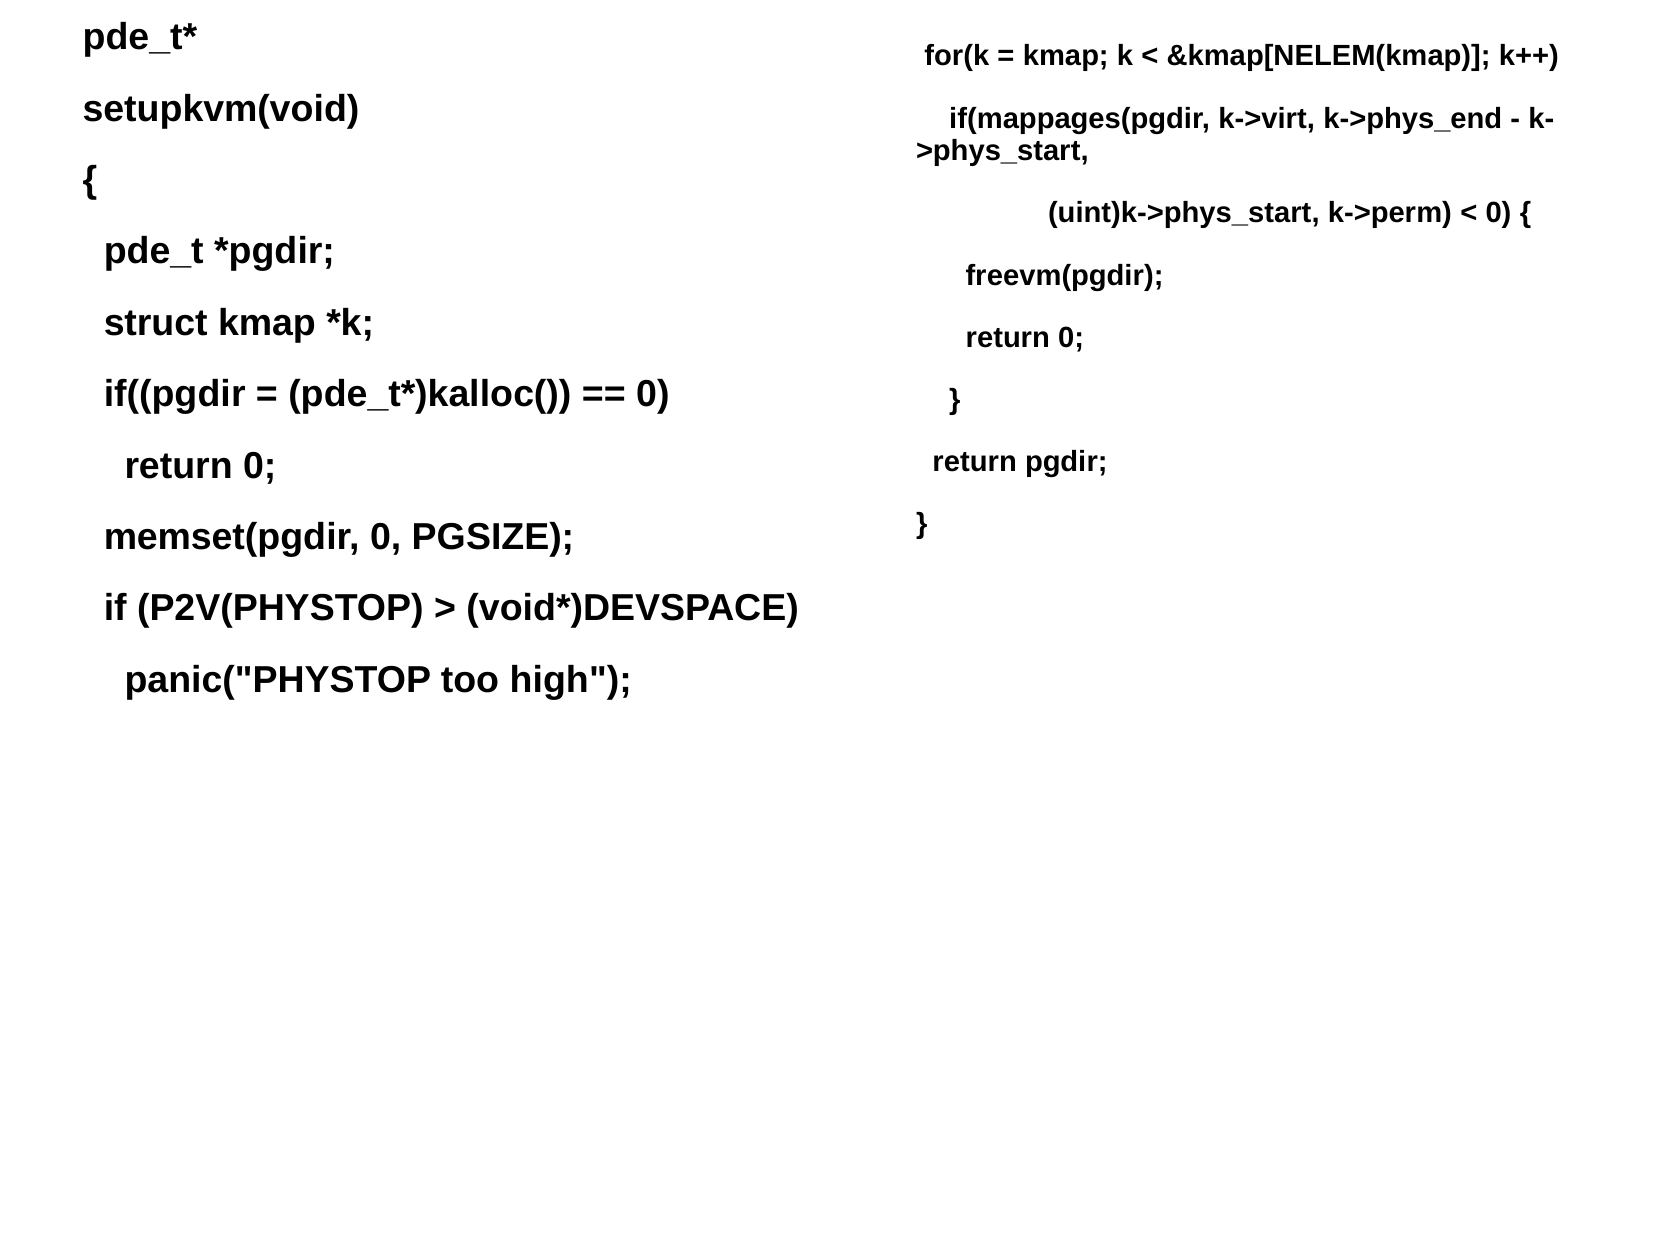

# pde_t*
setupkvm(void)
{
 pde_t *pgdir;
 struct kmap *k;
 if((pgdir = (pde_t*)kalloc()) == 0)
 return 0;
 memset(pgdir, 0, PGSIZE);
 if (P2V(PHYSTOP) > (void*)DEVSPACE)
 panic("PHYSTOP too high");
 for(k = kmap; k < &kmap[NELEM(kmap)]; k++)
 if(mappages(pgdir, k->virt, k->phys_end - k->phys_start,
 (uint)k->phys_start, k->perm) < 0) {
 freevm(pgdir);
 return 0;
 }
 return pgdir;
}